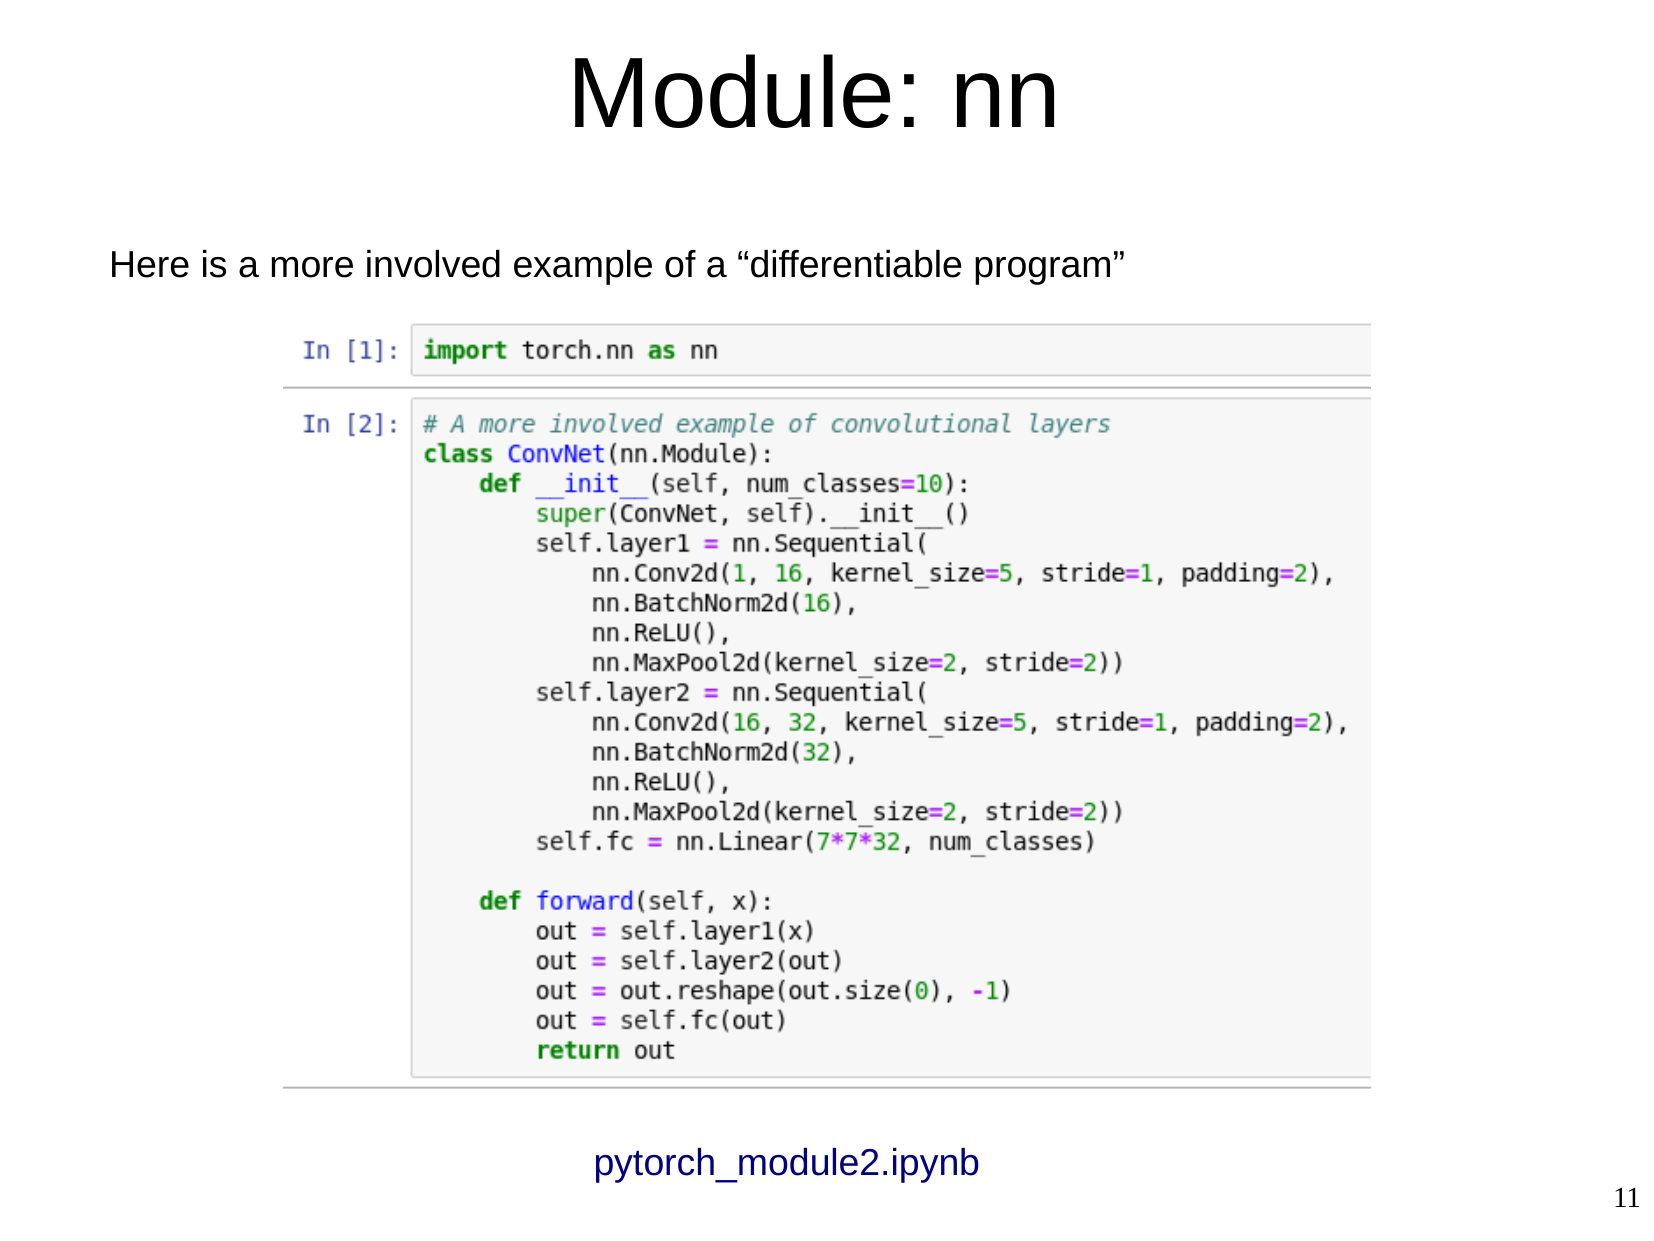

Module: nn
Here is a more involved example of a “differentiable program”
pytorch_module2.ipynb